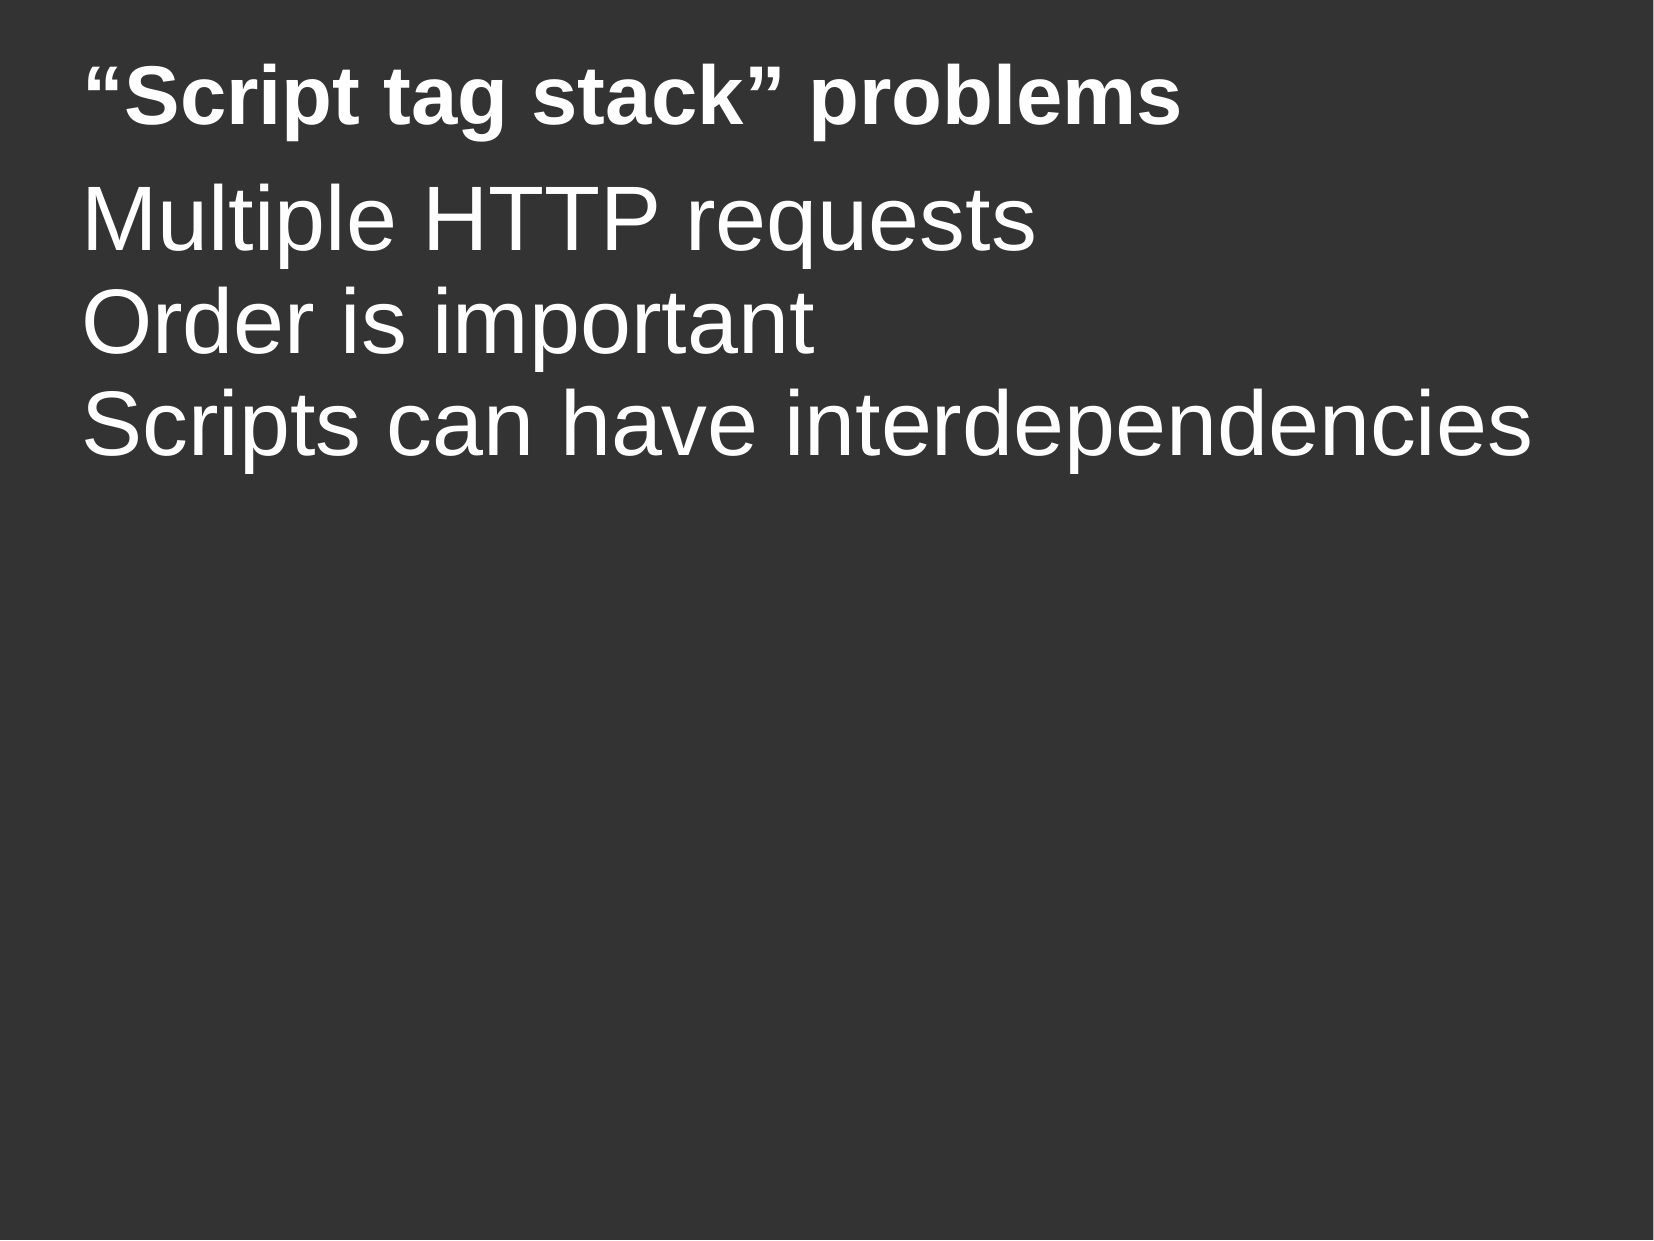

“Script tag stack” problems
# Multiple HTTP requests Order is important Scripts can have interdependencies